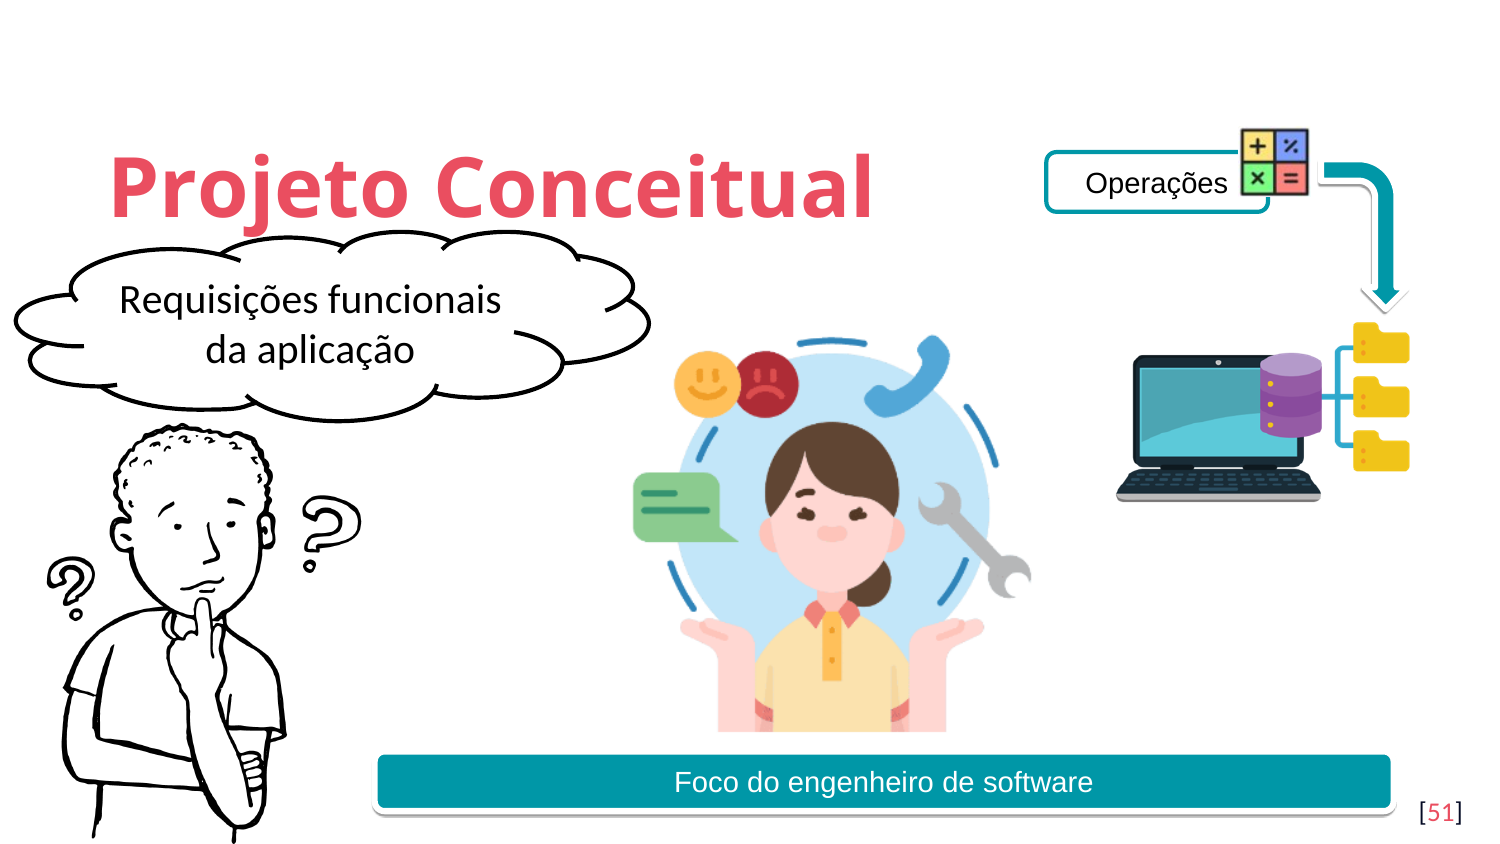

Projeto Conceitual
Operações
Requisições funcionais da aplicação
Foco do engenheiro de software